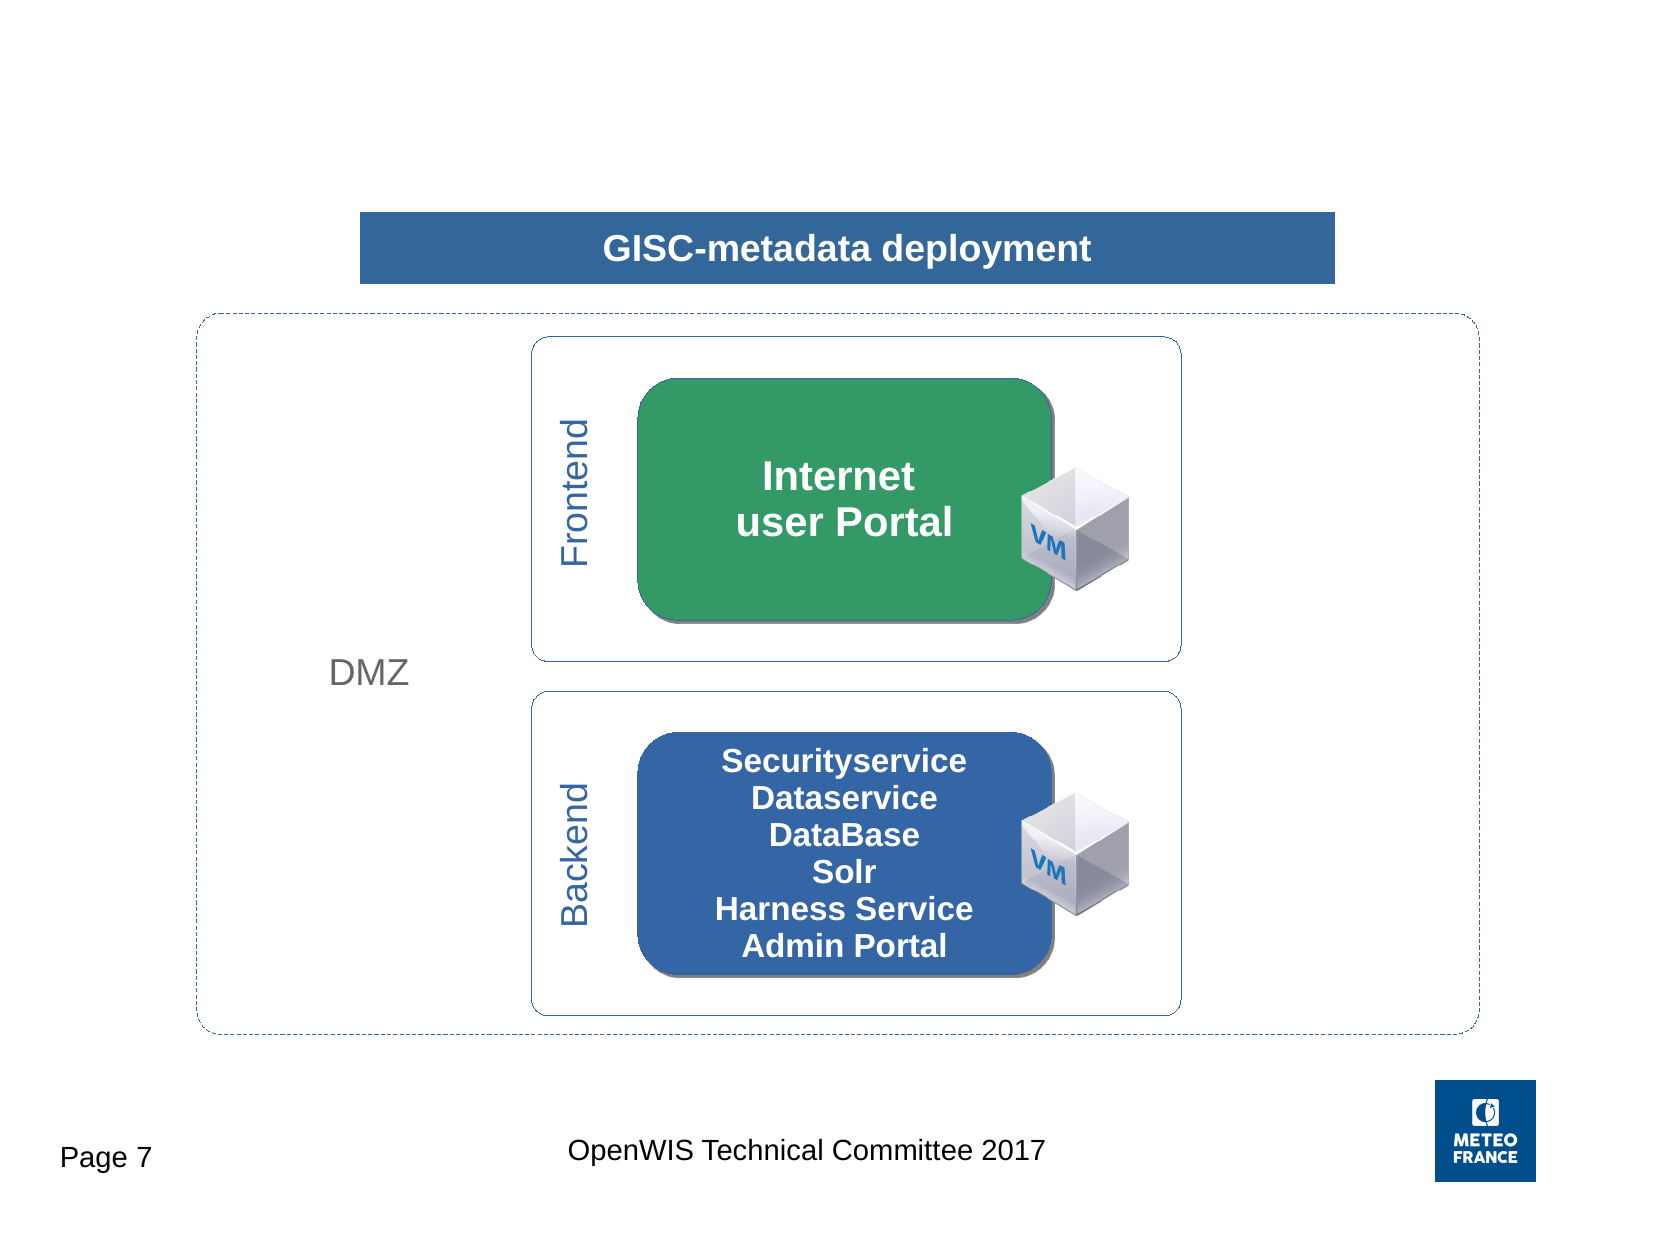

#
GISC-metadata deployment
Internet
user Portal
Frontend
DMZ
Securityservice
Dataservice
DataBase
Solr
Harness Service
Admin Portal
Backend
OpenWIS Technical Committee 2017
7